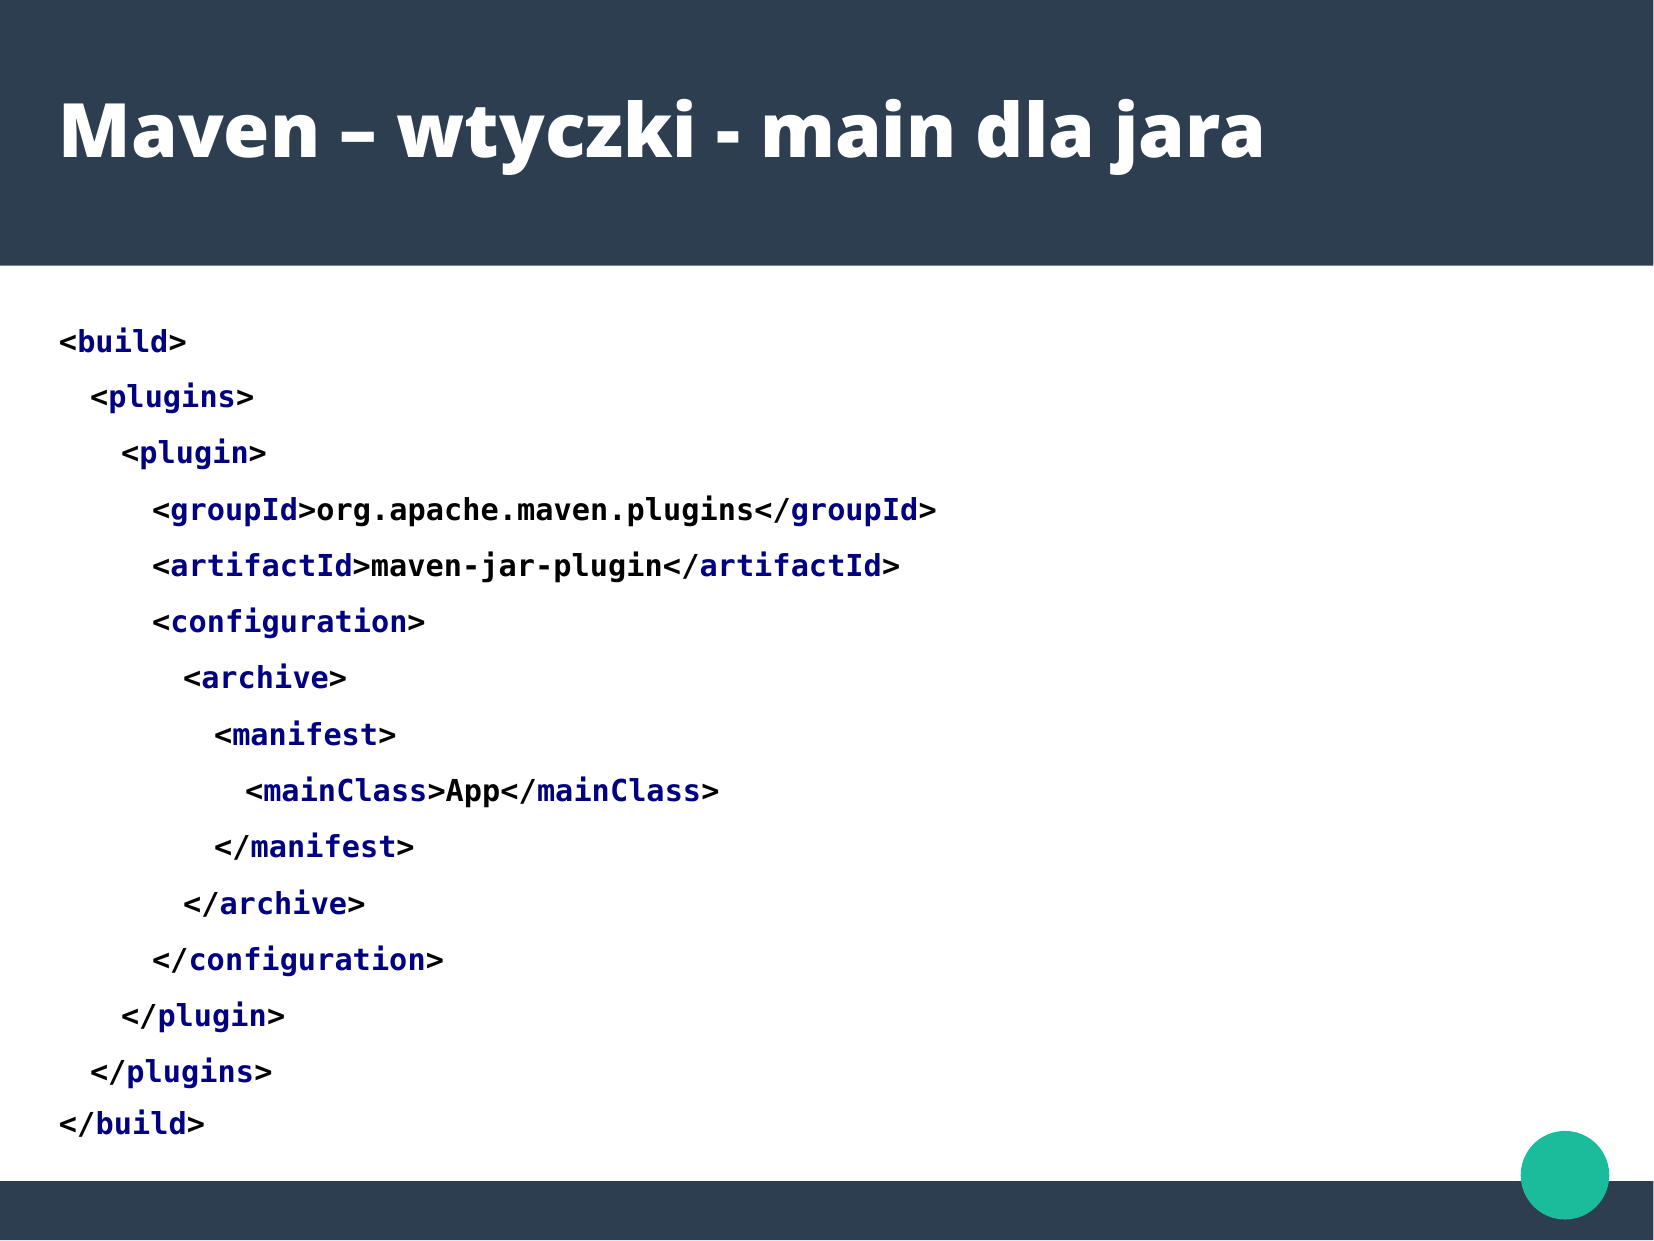

# Maven – wtyczki - main dla jara
<build>
 <plugins>
 <plugin>
 <groupId>org.apache.maven.plugins</groupId>
 <artifactId>maven-jar-plugin</artifactId>
 <configuration>
 <archive>
 <manifest>
 <mainClass>App</mainClass>
 </manifest>
 </archive>
 </configuration>
 </plugin>
 </plugins>
</build>